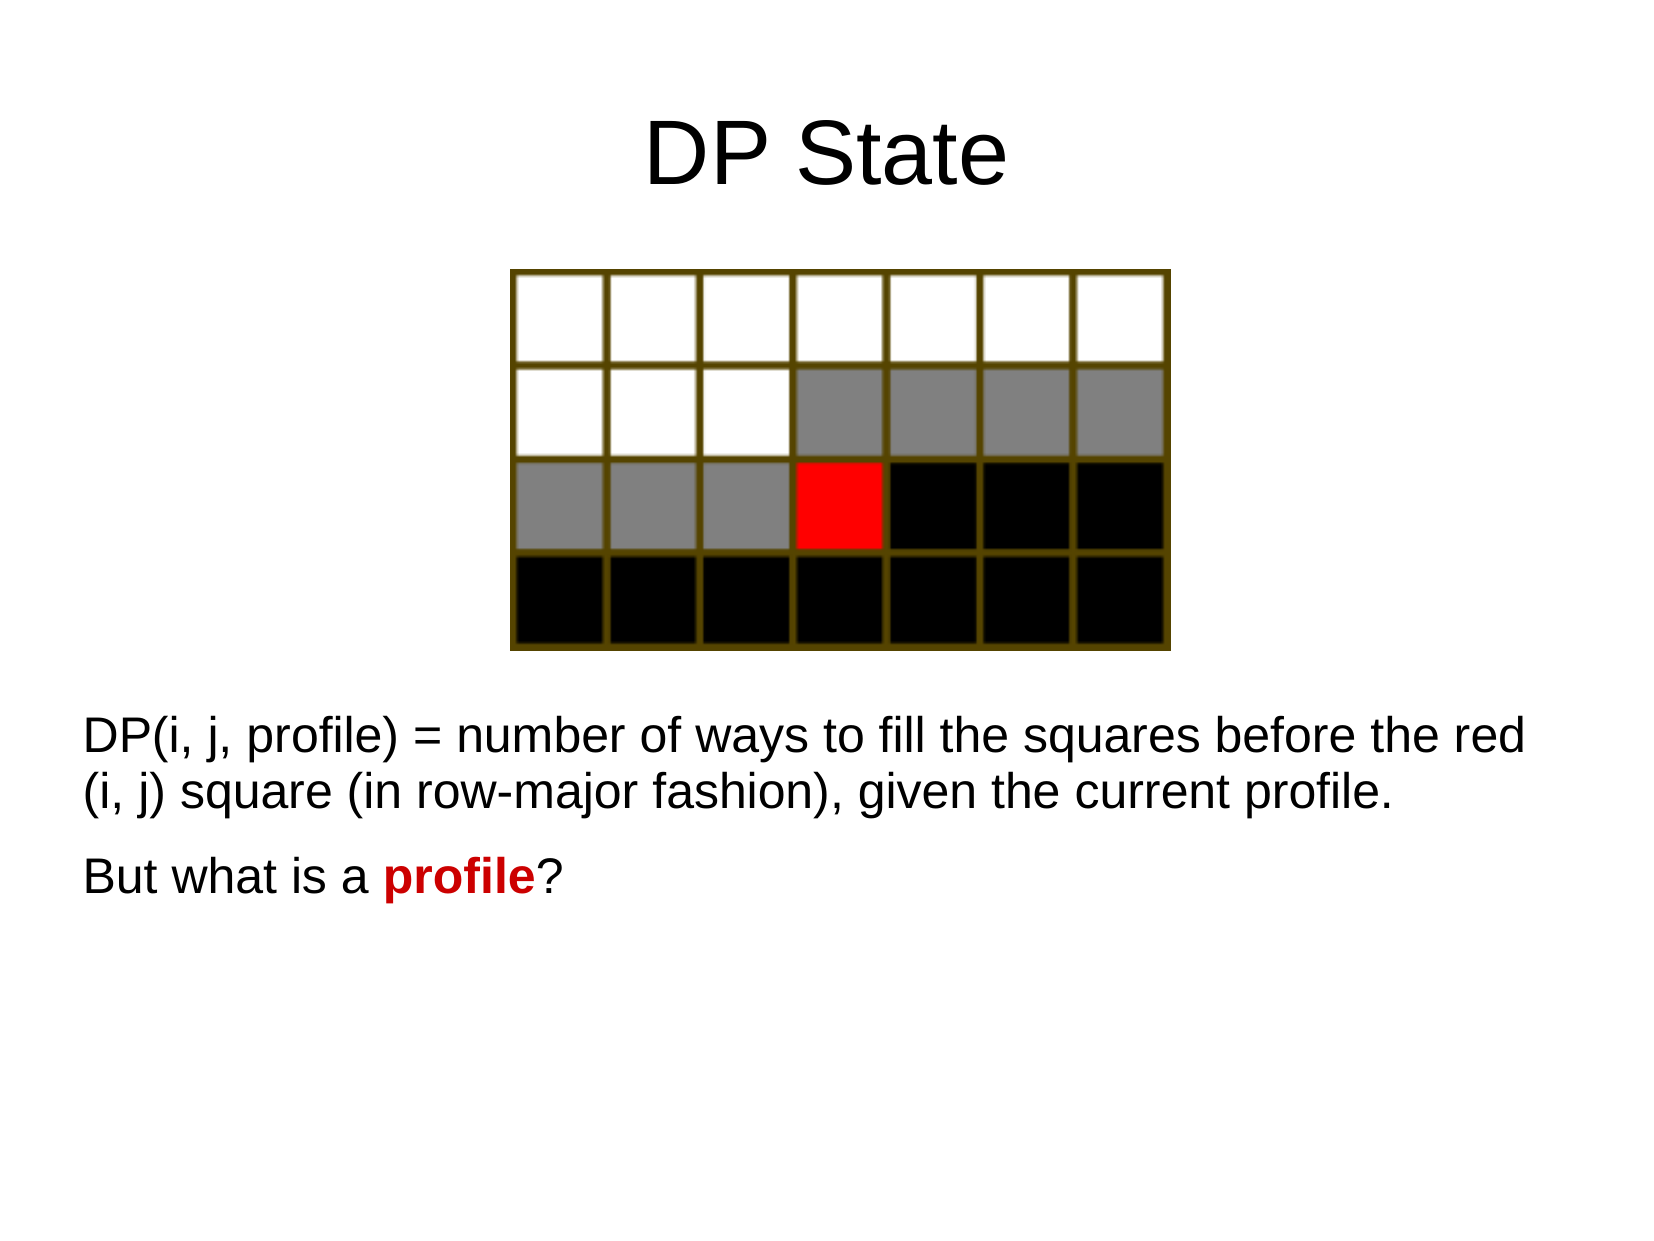

# DP State
DP(i, j, profile) = number of ways to fill the squares before the red (i, j) square (in row-major fashion), given the current profile.
But what is a profile?